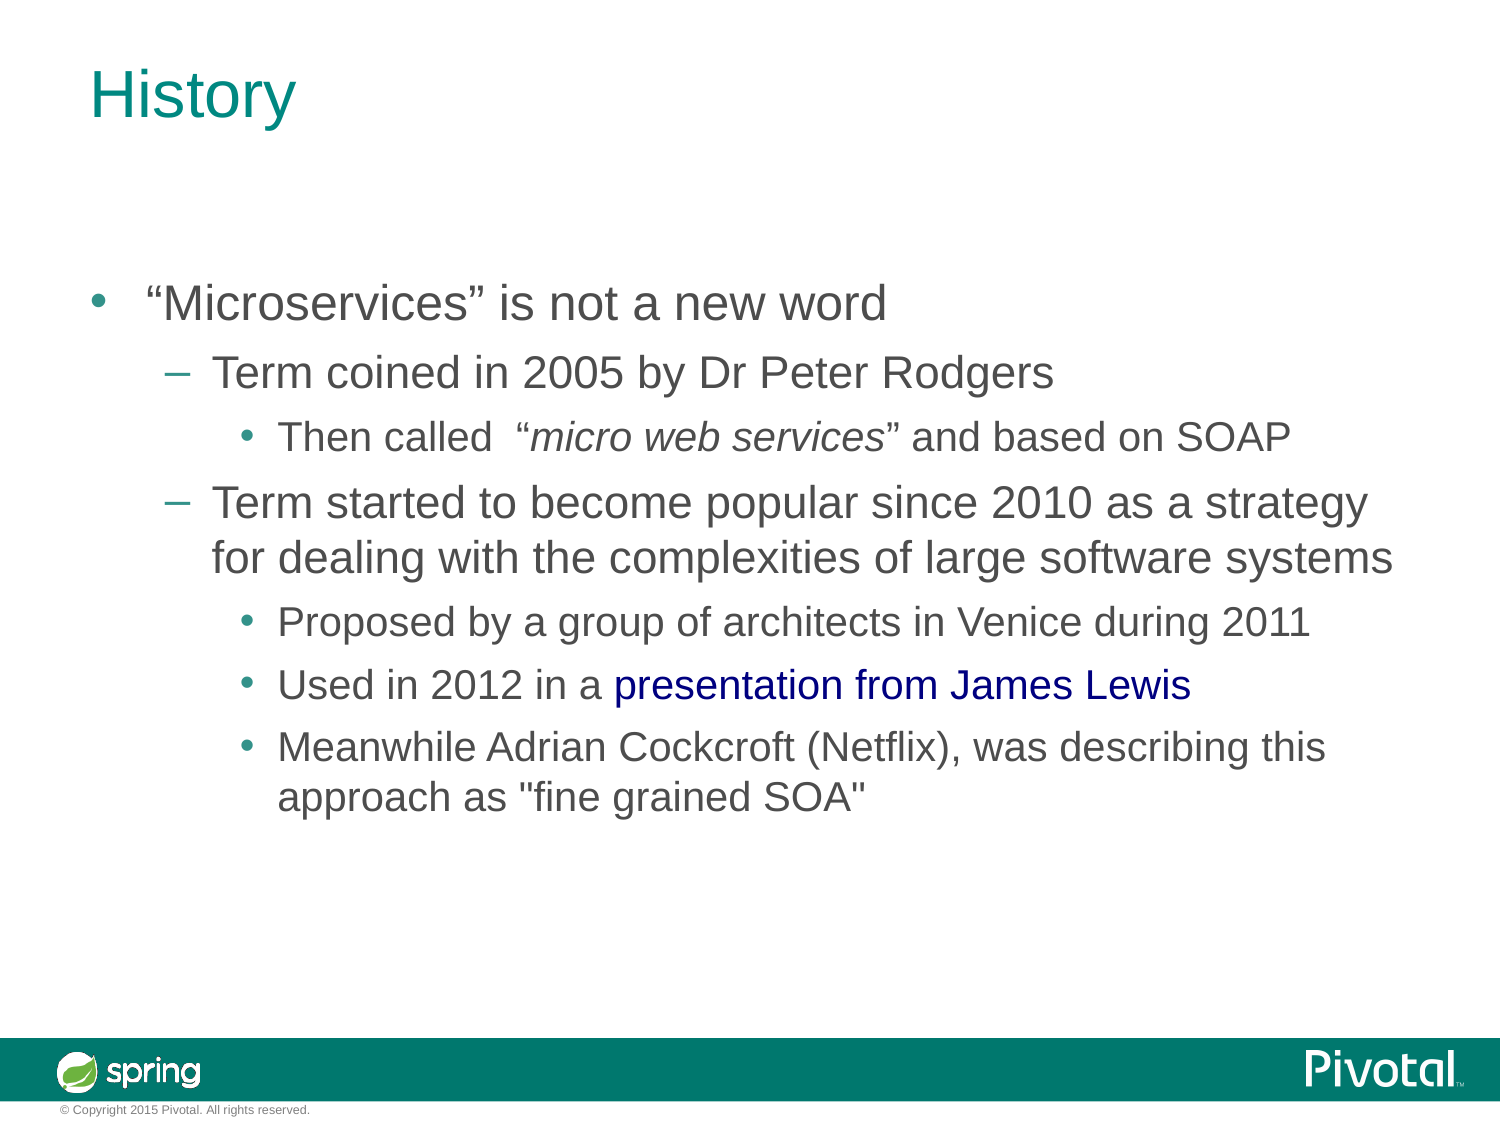

# History
“Microservices” is not a new word
Term coined in 2005 by Dr Peter Rodgers
Then called “micro web services” and based on SOAP
Term started to become popular since 2010 as a strategy for dealing with the complexities of large software systems
Proposed by a group of architects in Venice during 2011
Used in 2012 in a presentation from James Lewis
Meanwhile Adrian Cockcroft (Netflix), was describing this approach as "fine grained SOA"